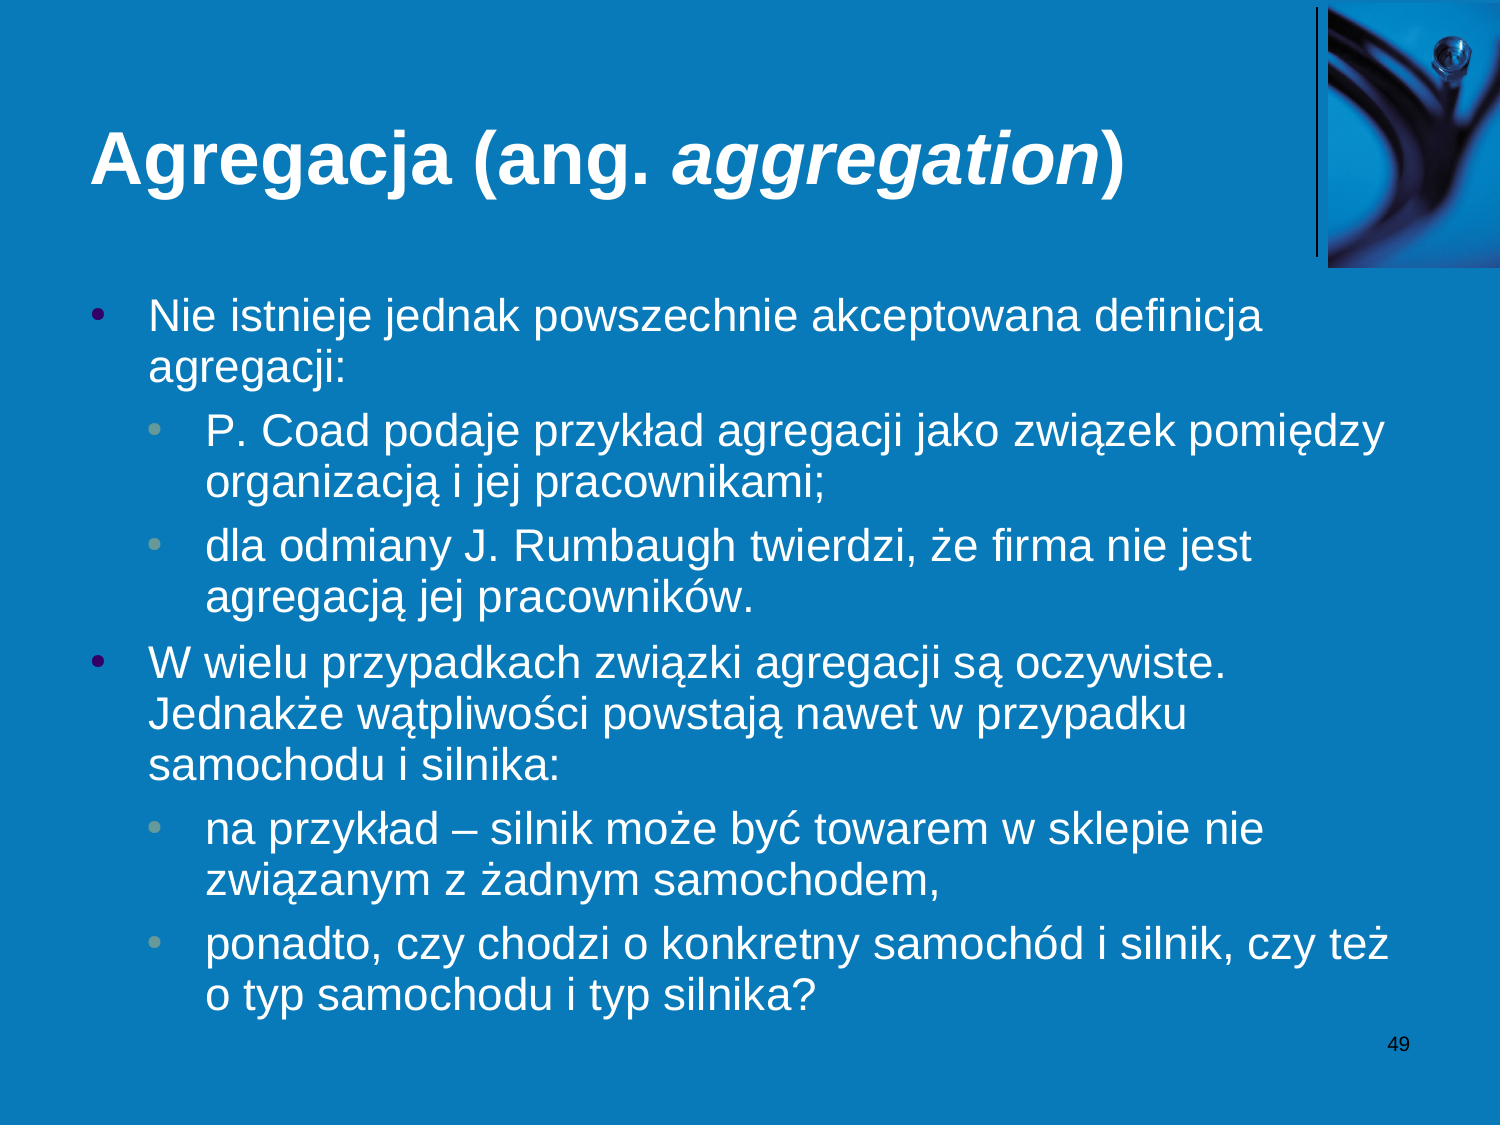

# Agregacja (ang. aggregation)
Nie istnieje jednak powszechnie akceptowana definicja agregacji:
P. Coad podaje przykład agregacji jako związek pomiędzy organizacją i jej pracownikami;
dla odmiany J. Rumbaugh twierdzi, że firma nie jest agregacją jej pracowników.
W wielu przypadkach związki agregacji są oczywiste. Jednakże wątpliwości powstają nawet w przypadku samochodu i silnika:
na przykład – silnik może być towarem w sklepie nie związanym z żadnym samochodem,
ponadto, czy chodzi o konkretny samochód i silnik, czy też o typ samochodu i typ silnika?
49